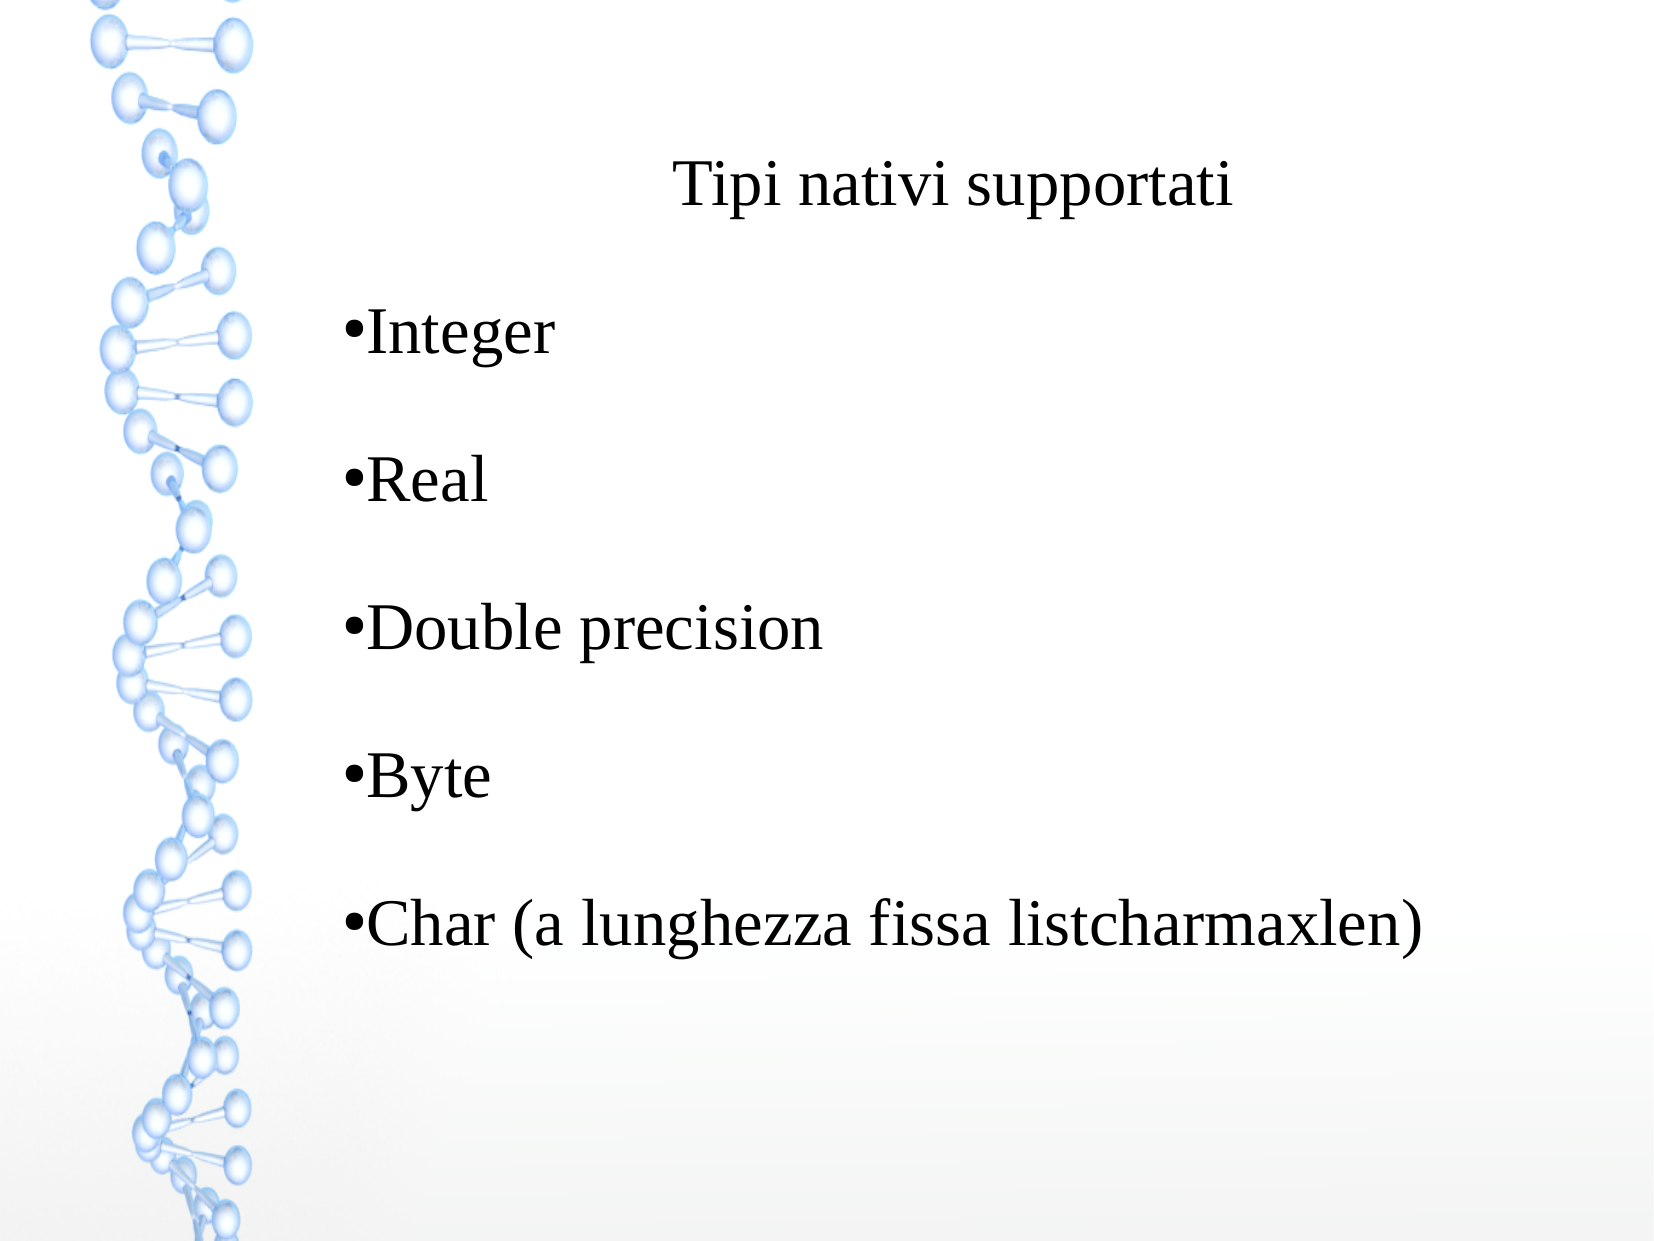

# Tipi nativi supportati
Integer
Real
Double precision
Byte
Char (a lunghezza fissa listcharmaxlen)